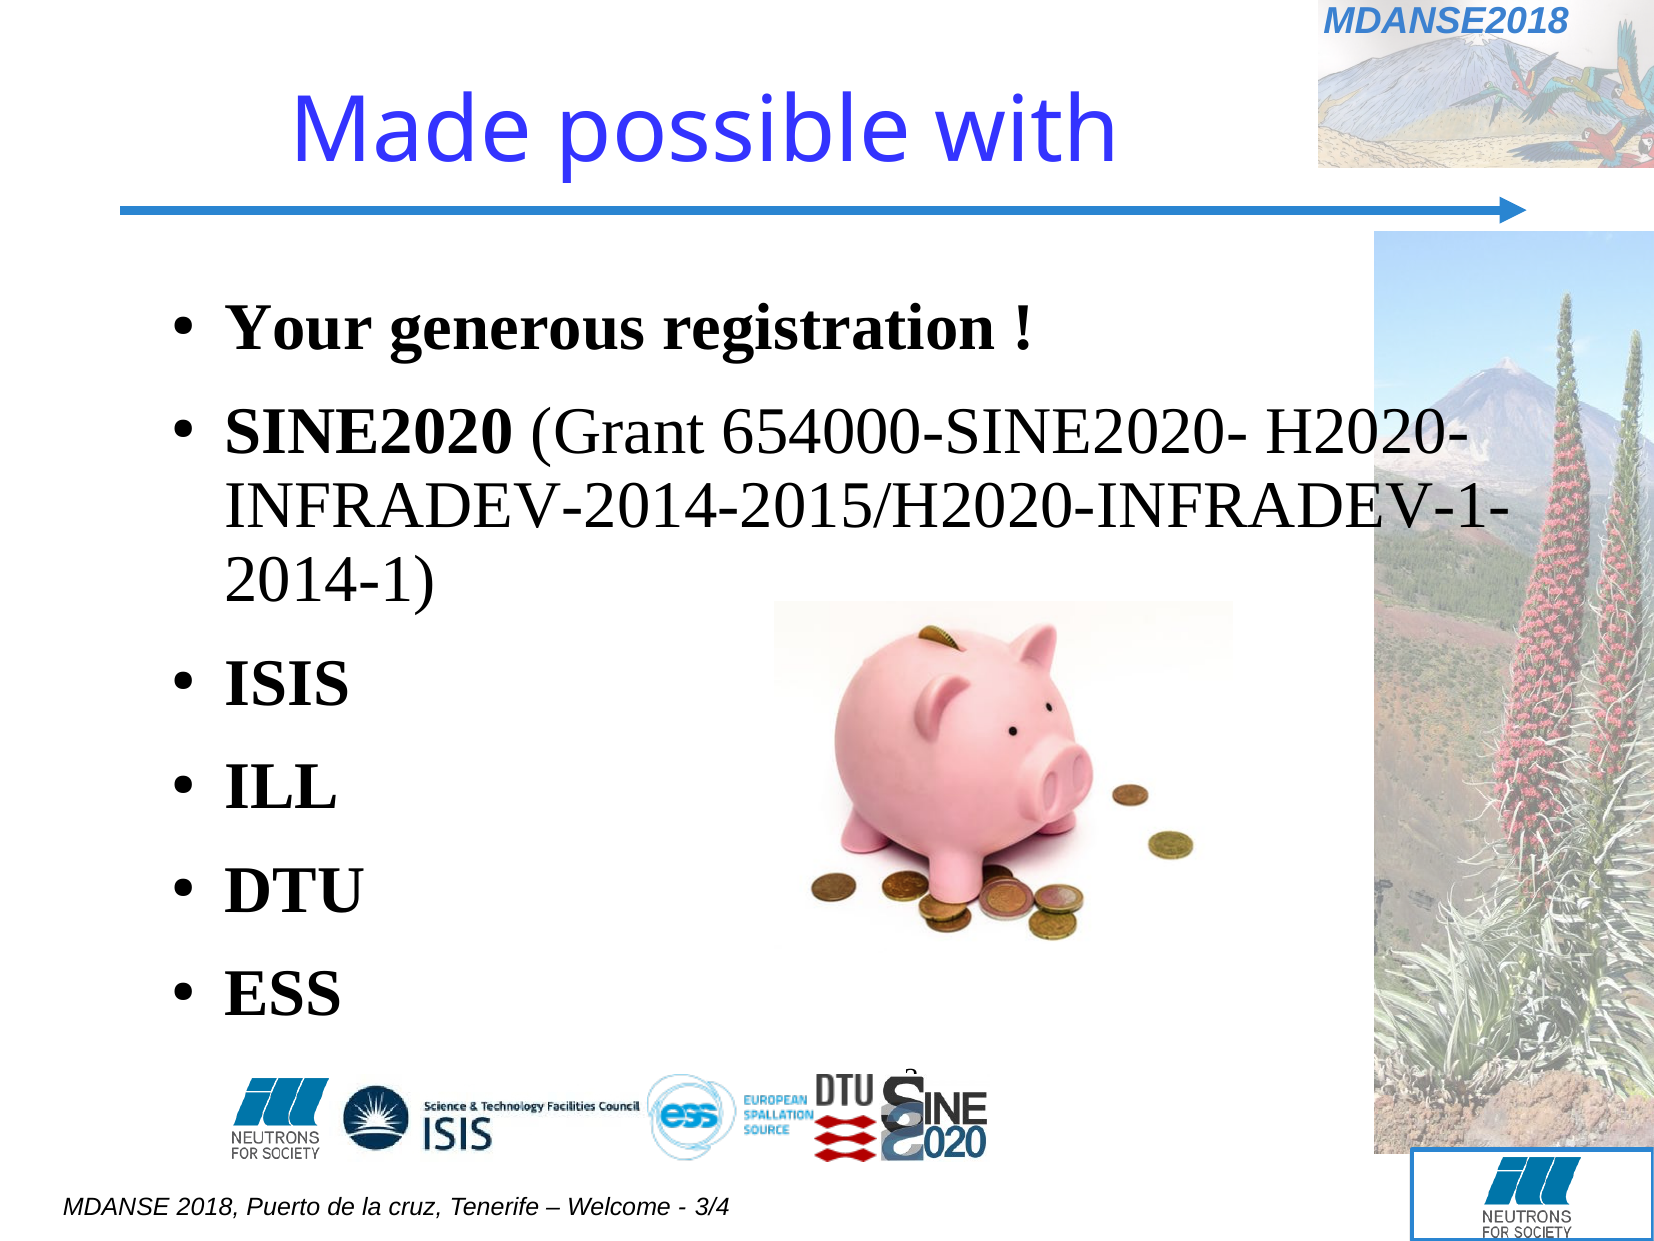

# Made possible with
Your generous registration !
SINE2020 (Grant 654000-SINE2020- H2020-INFRADEV-2014-2015/H2020-INFRADEV-1-2014-1)
ISIS
ILL
DTU
ESS